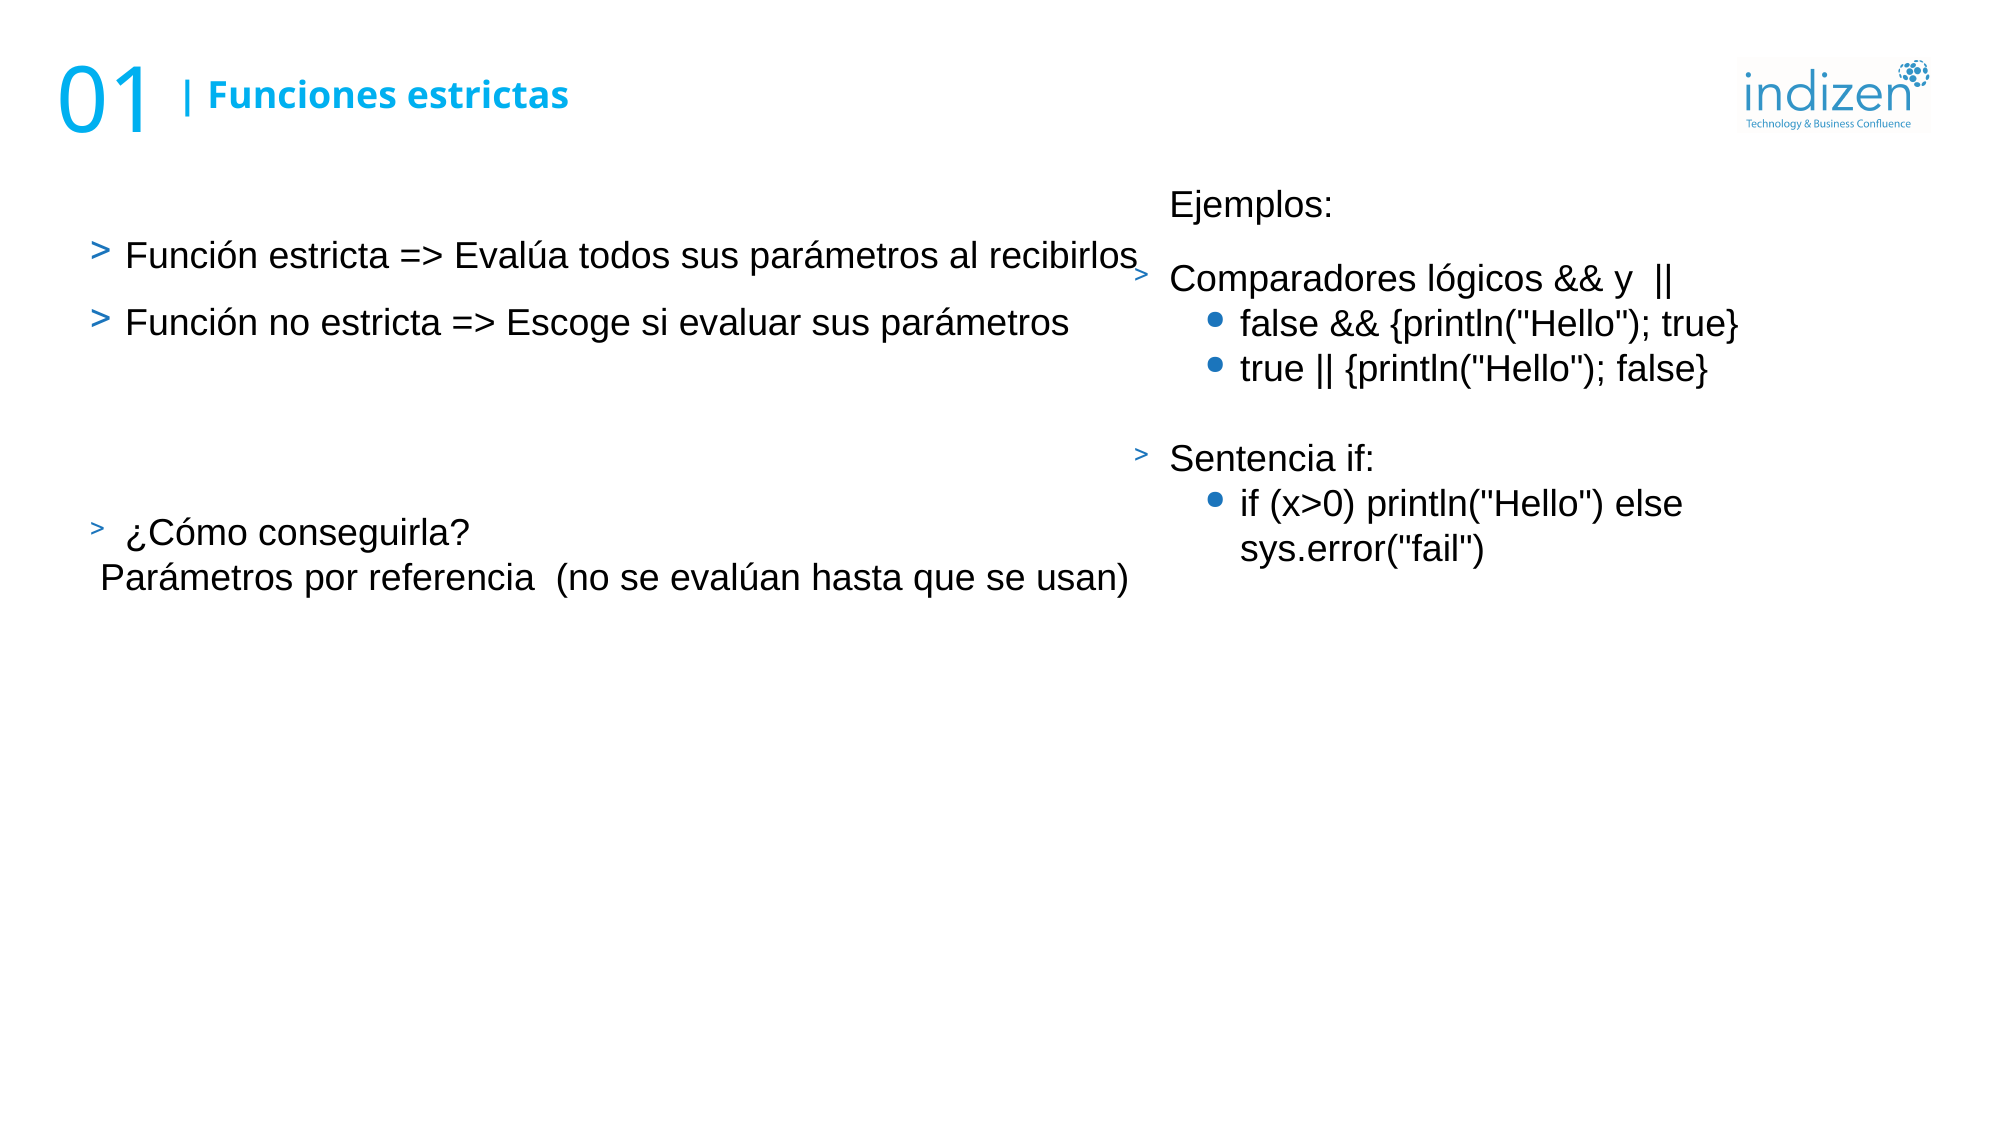

01
| Funciones estrictas
Ejemplos:
Comparadores lógicos && y ||
false && {println("Hello"); true}
true || {println("Hello"); false}
Sentencia if:
if (x>0) println("Hello") else sys.error("fail")
Función estricta => Evalúa todos sus parámetros al recibirlos
Función no estricta => Escoge si evaluar sus parámetros
¿Cómo conseguirla?
 Parámetros por referencia (no se evalúan hasta que se usan)